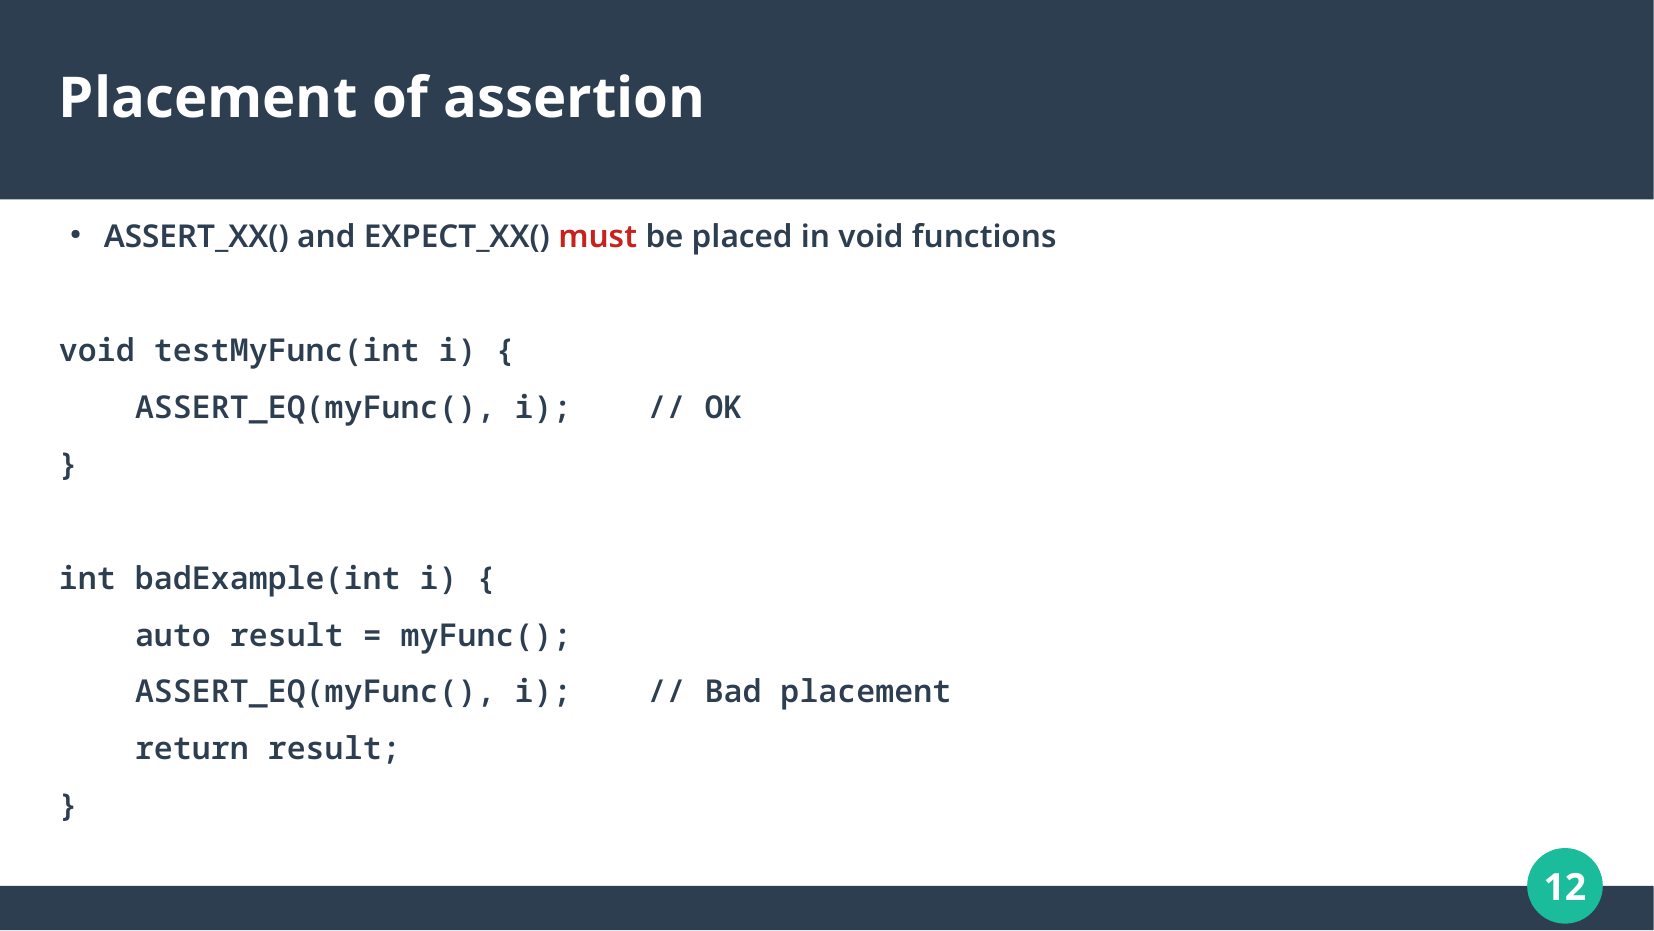

# Placement of assertion
ASSERT_XX() and EXPECT_XX() must be placed in void functions
void testMyFunc(int i) {
 ASSERT_EQ(myFunc(), i); // OK
}
int badExample(int i) {
 auto result = myFunc();
 ASSERT_EQ(myFunc(), i); // Bad placement
 return result;
}